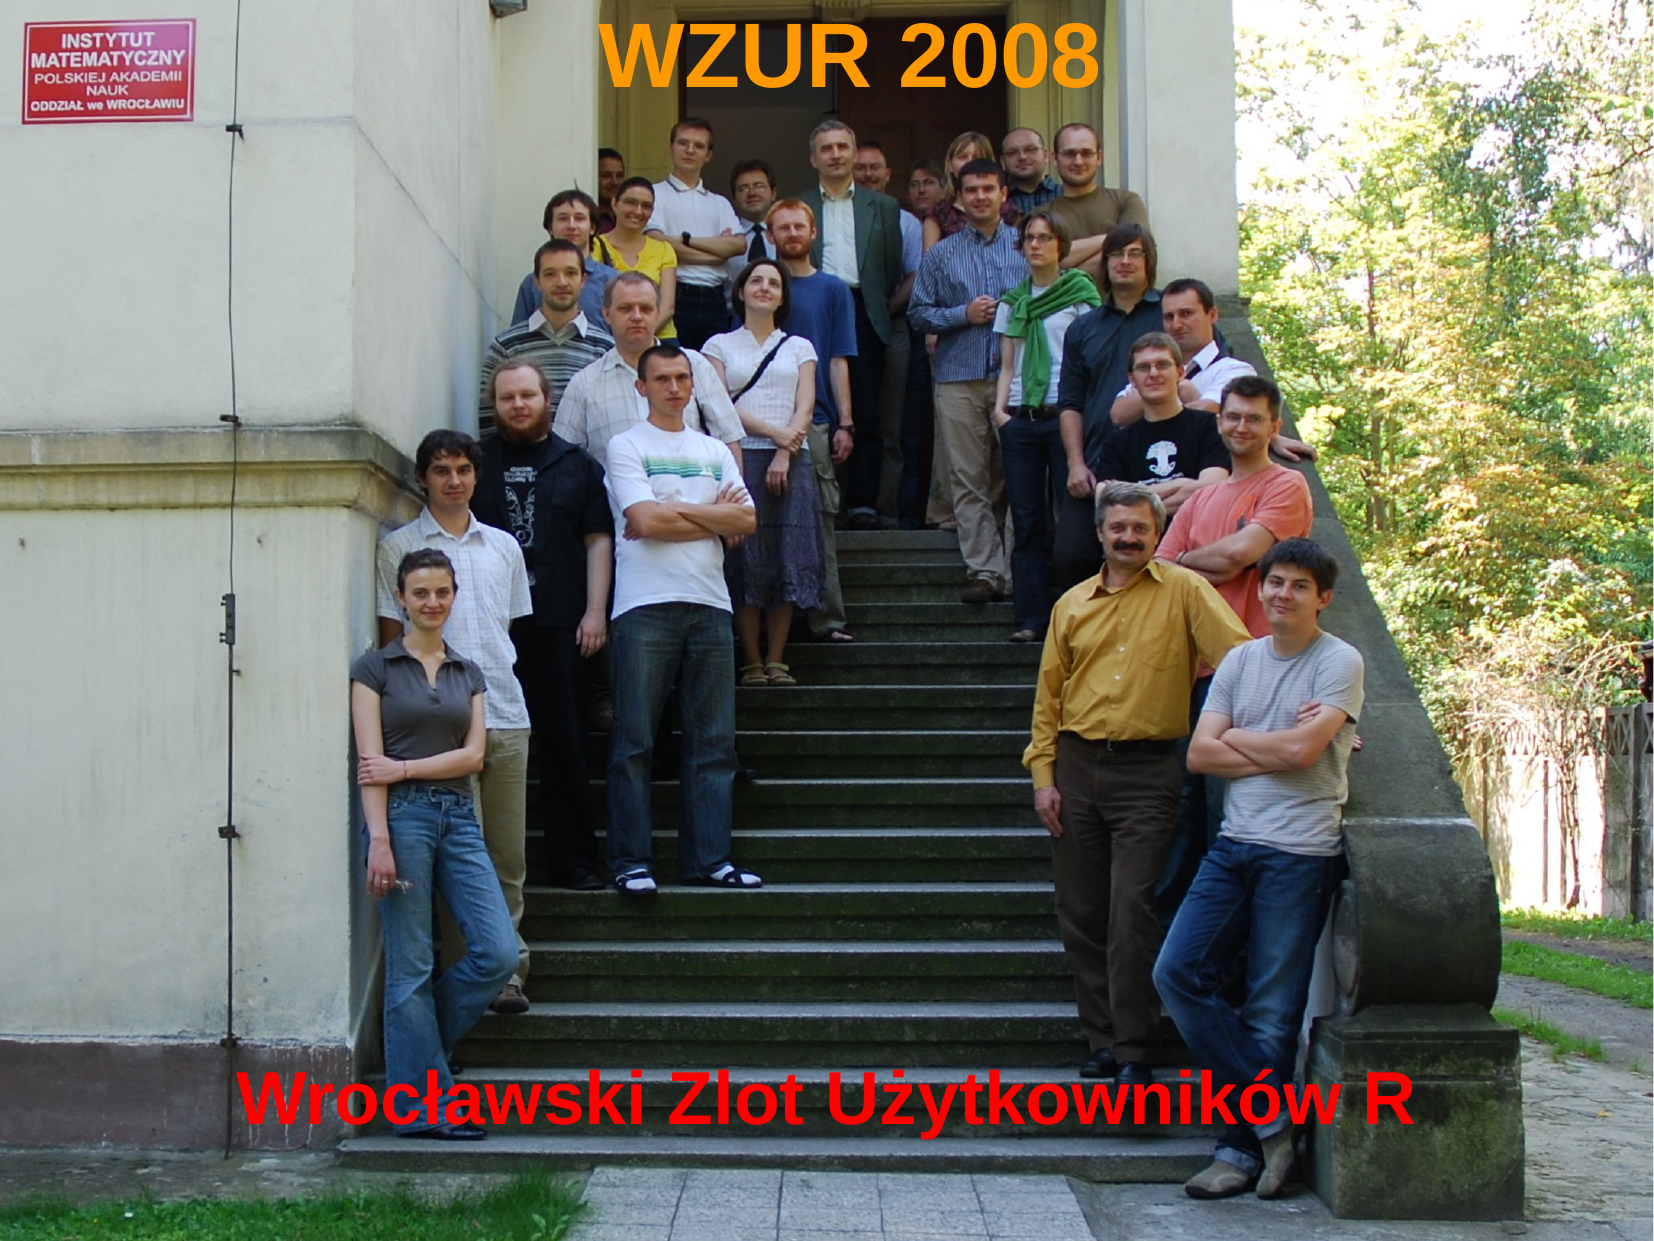

# WZUR 2008
Wrocławski Zlot Użytkowników R